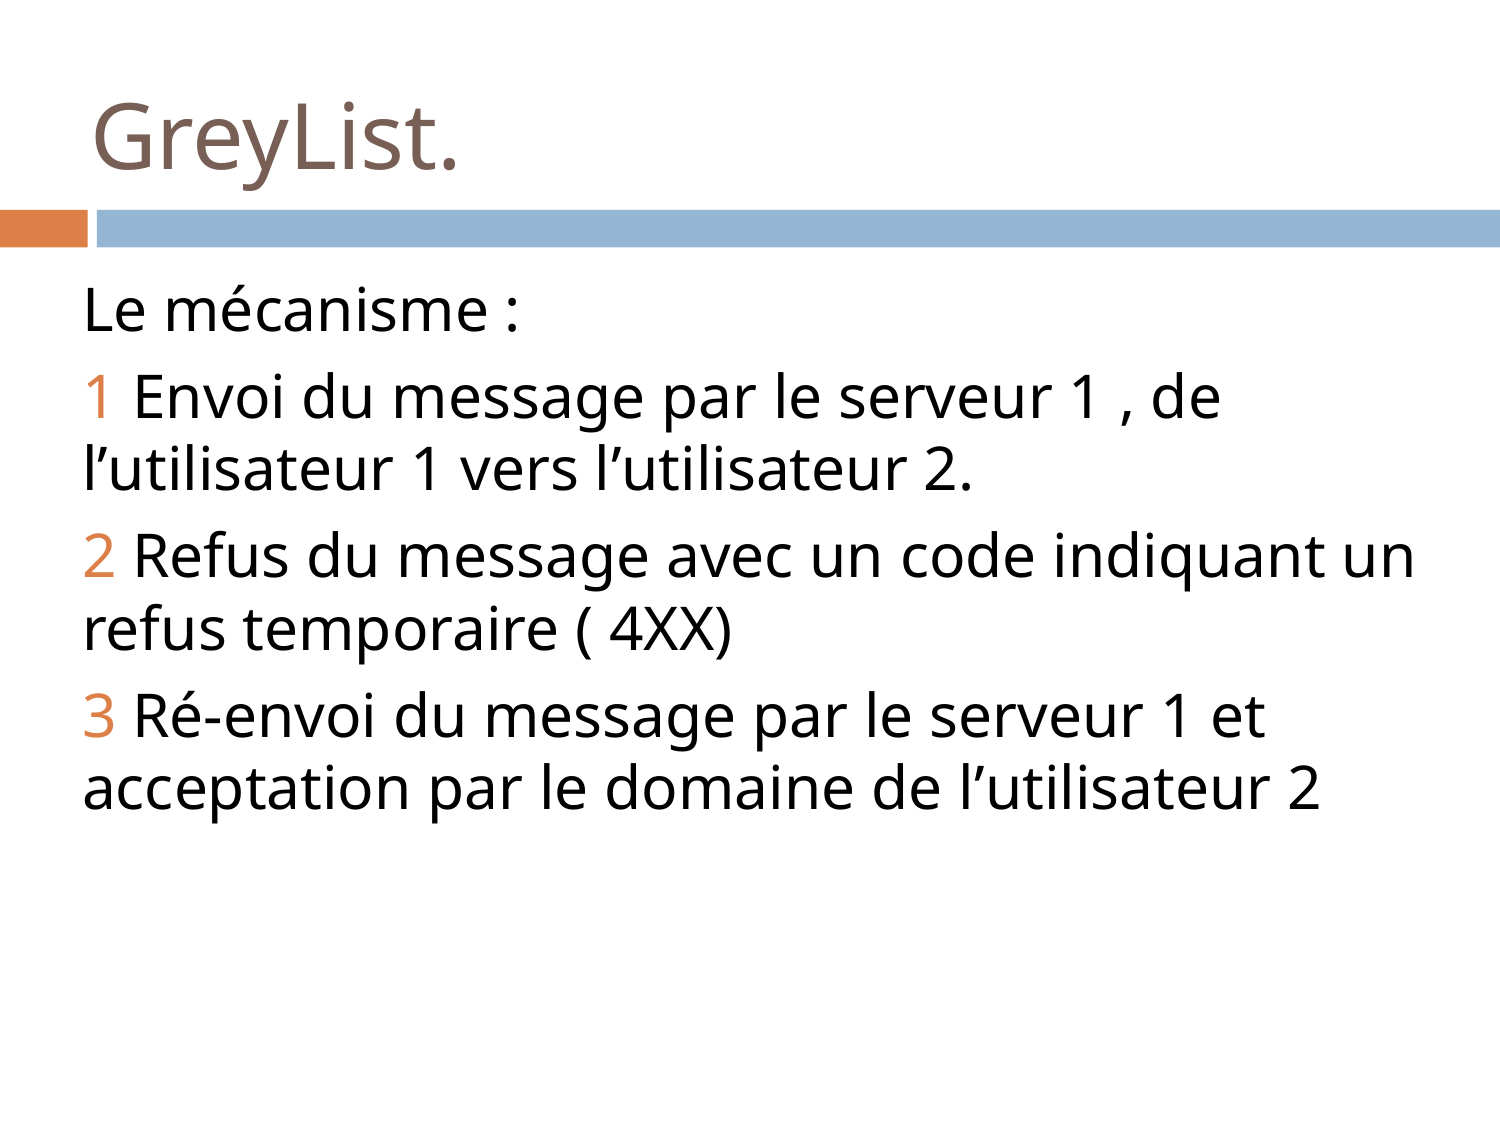

# GreyList.
Le mécanisme :
1 Envoi du message par le serveur 1 , de l’utilisateur 1 vers l’utilisateur 2.
2 Refus du message avec un code indiquant un refus temporaire ( 4XX)
3 Ré-envoi du message par le serveur 1 et acceptation par le domaine de l’utilisateur 2